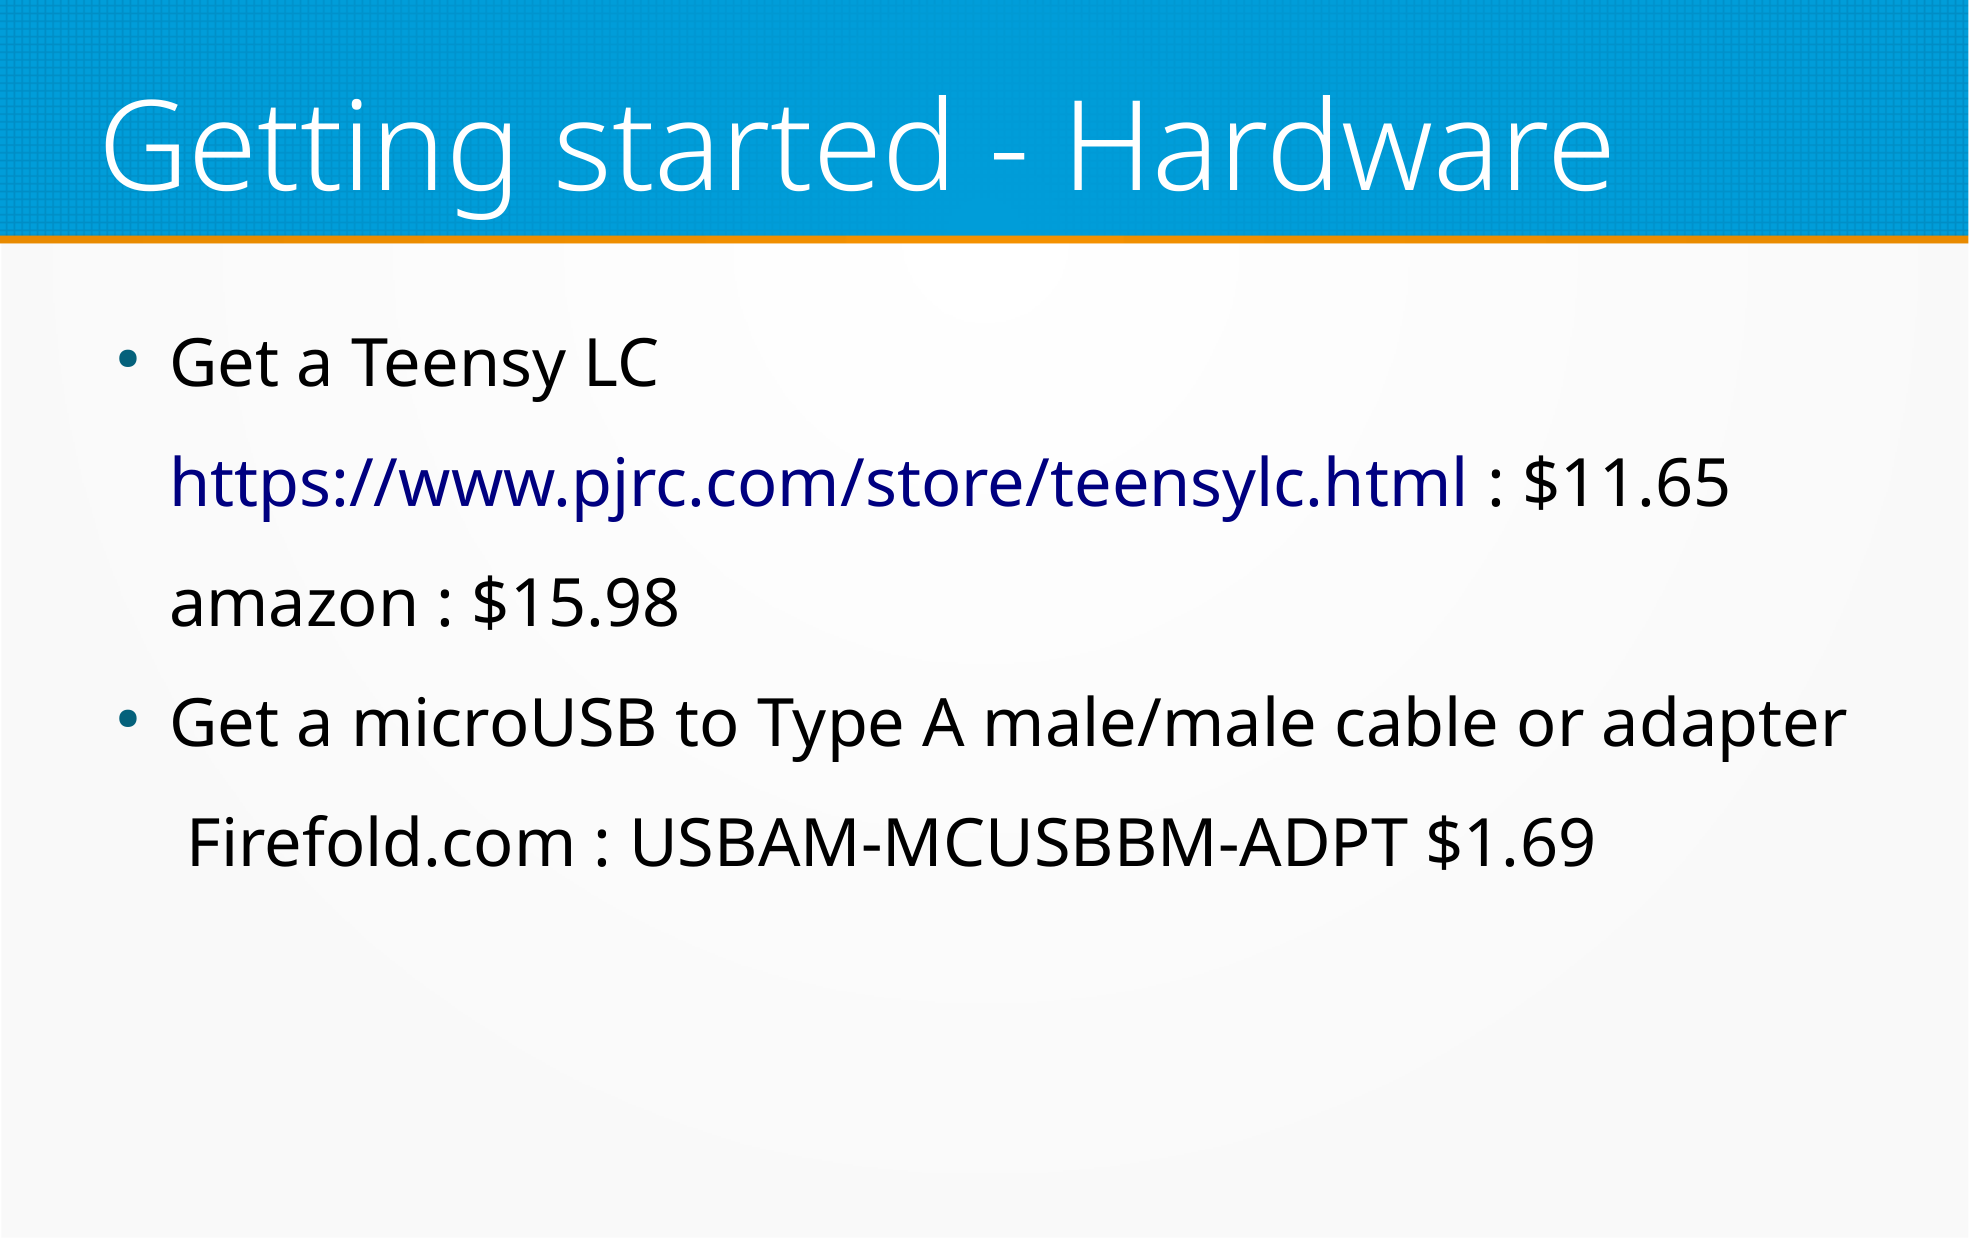

# Getting started - Hardware
Get a Teensy LC
https://www.pjrc.com/store/teensylc.html : $11.65
amazon : $15.98
Get a microUSB to Type A male/male cable or adapter
 Firefold.com : USBAM-MCUSBBM-ADPT $1.69